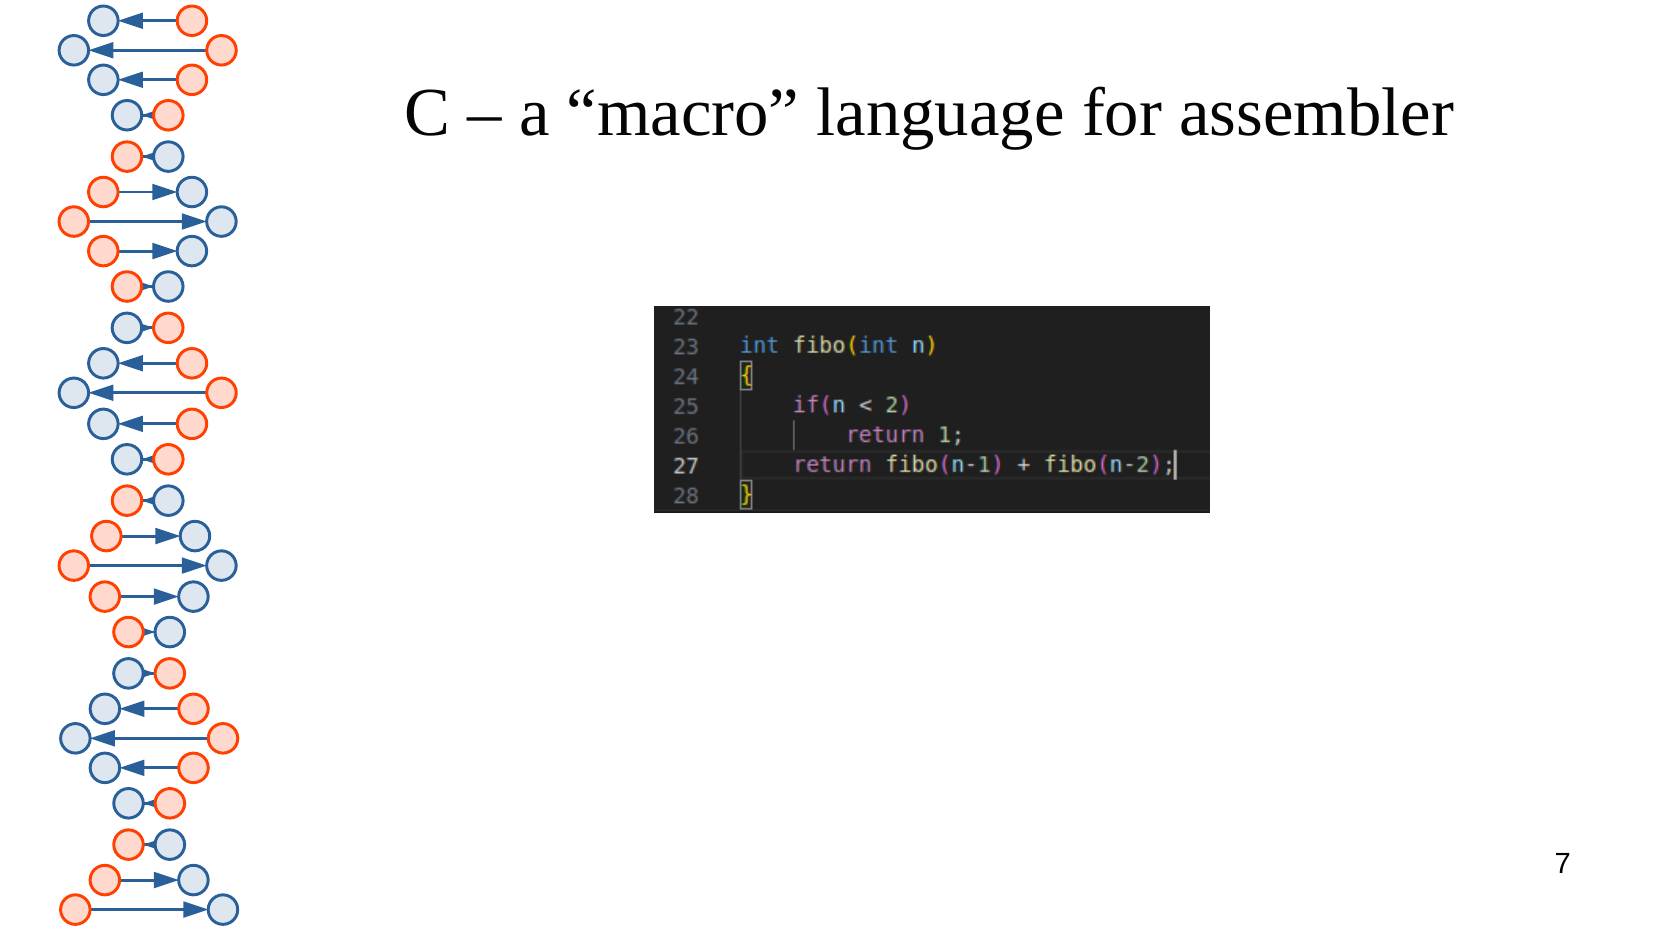

# C – a “macro” language for assembler
7